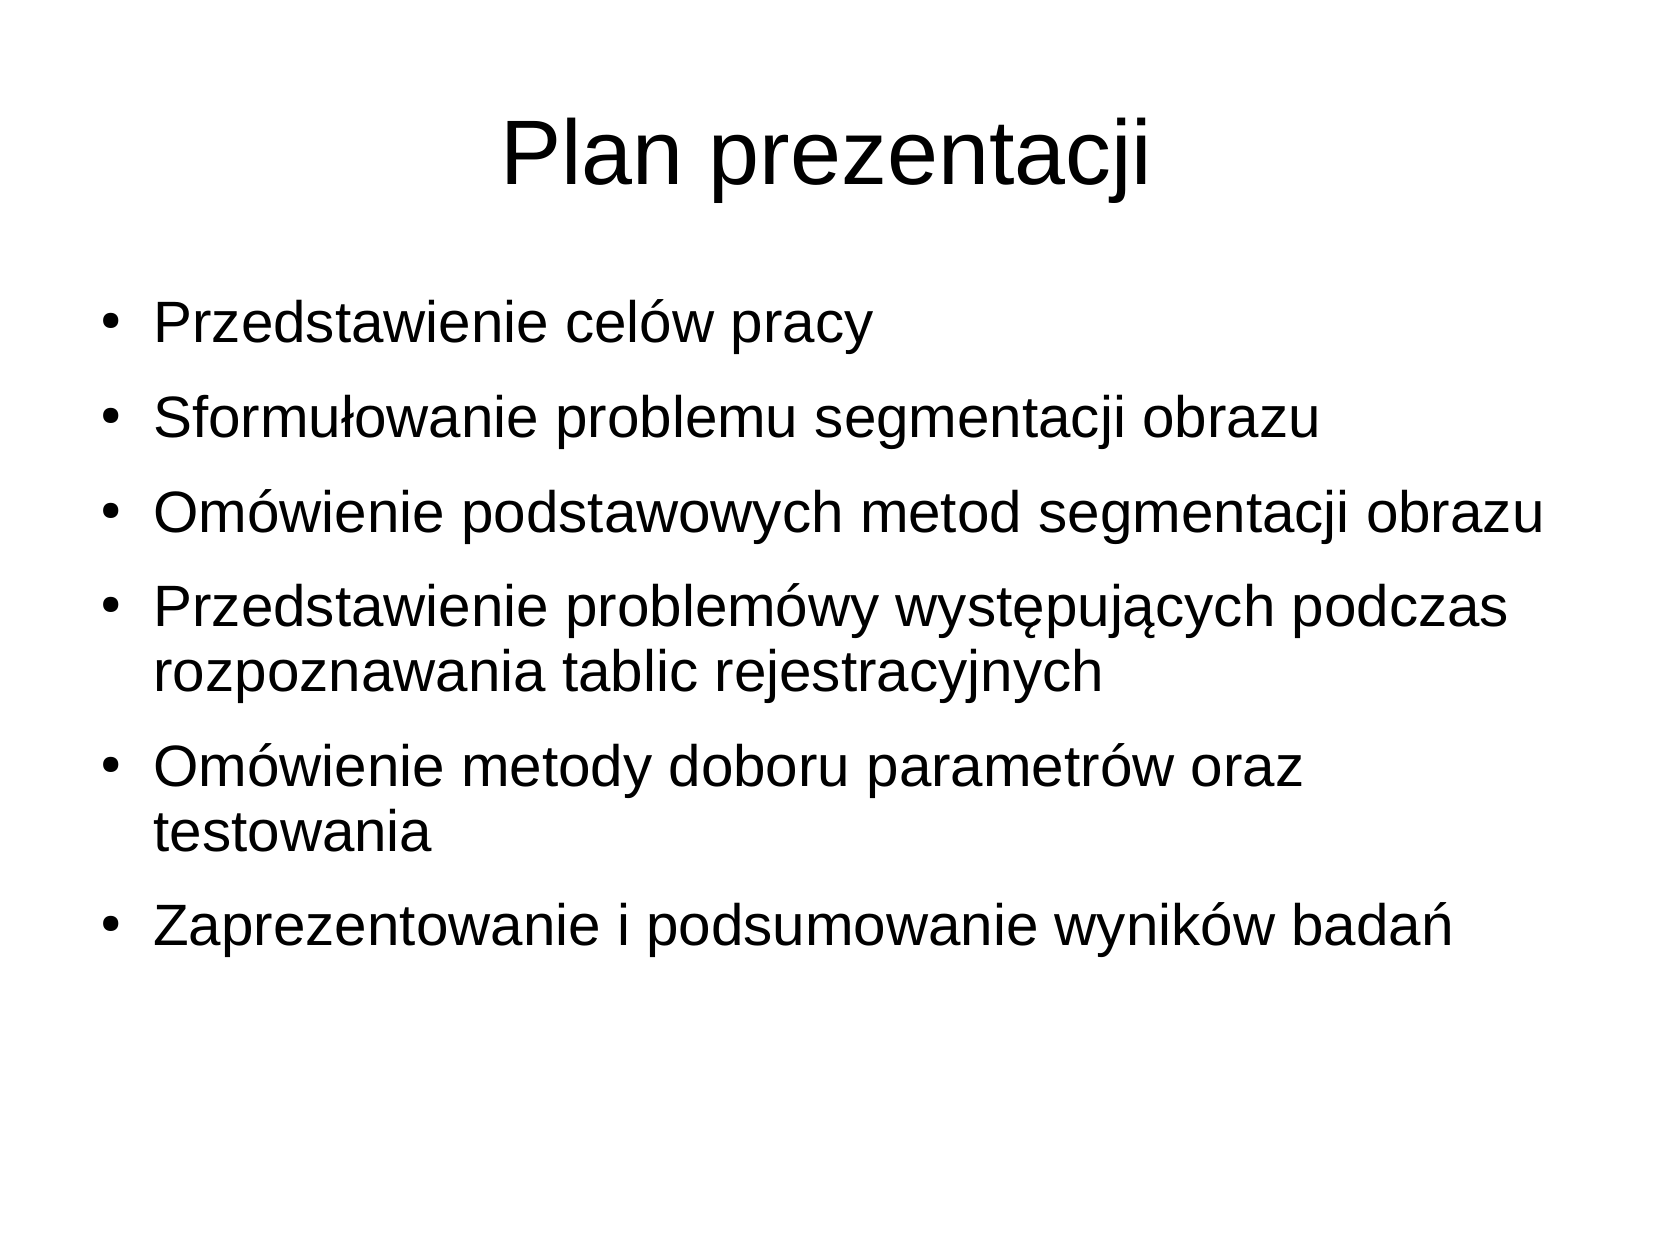

# Plan prezentacji
Przedstawienie celów pracy
Sformułowanie problemu segmentacji obrazu
Omówienie podstawowych metod segmentacji obrazu
Przedstawienie problemówy występujących podczas rozpoznawania tablic rejestracyjnych
Omówienie metody doboru parametrów oraz testowania
Zaprezentowanie i podsumowanie wyników badań